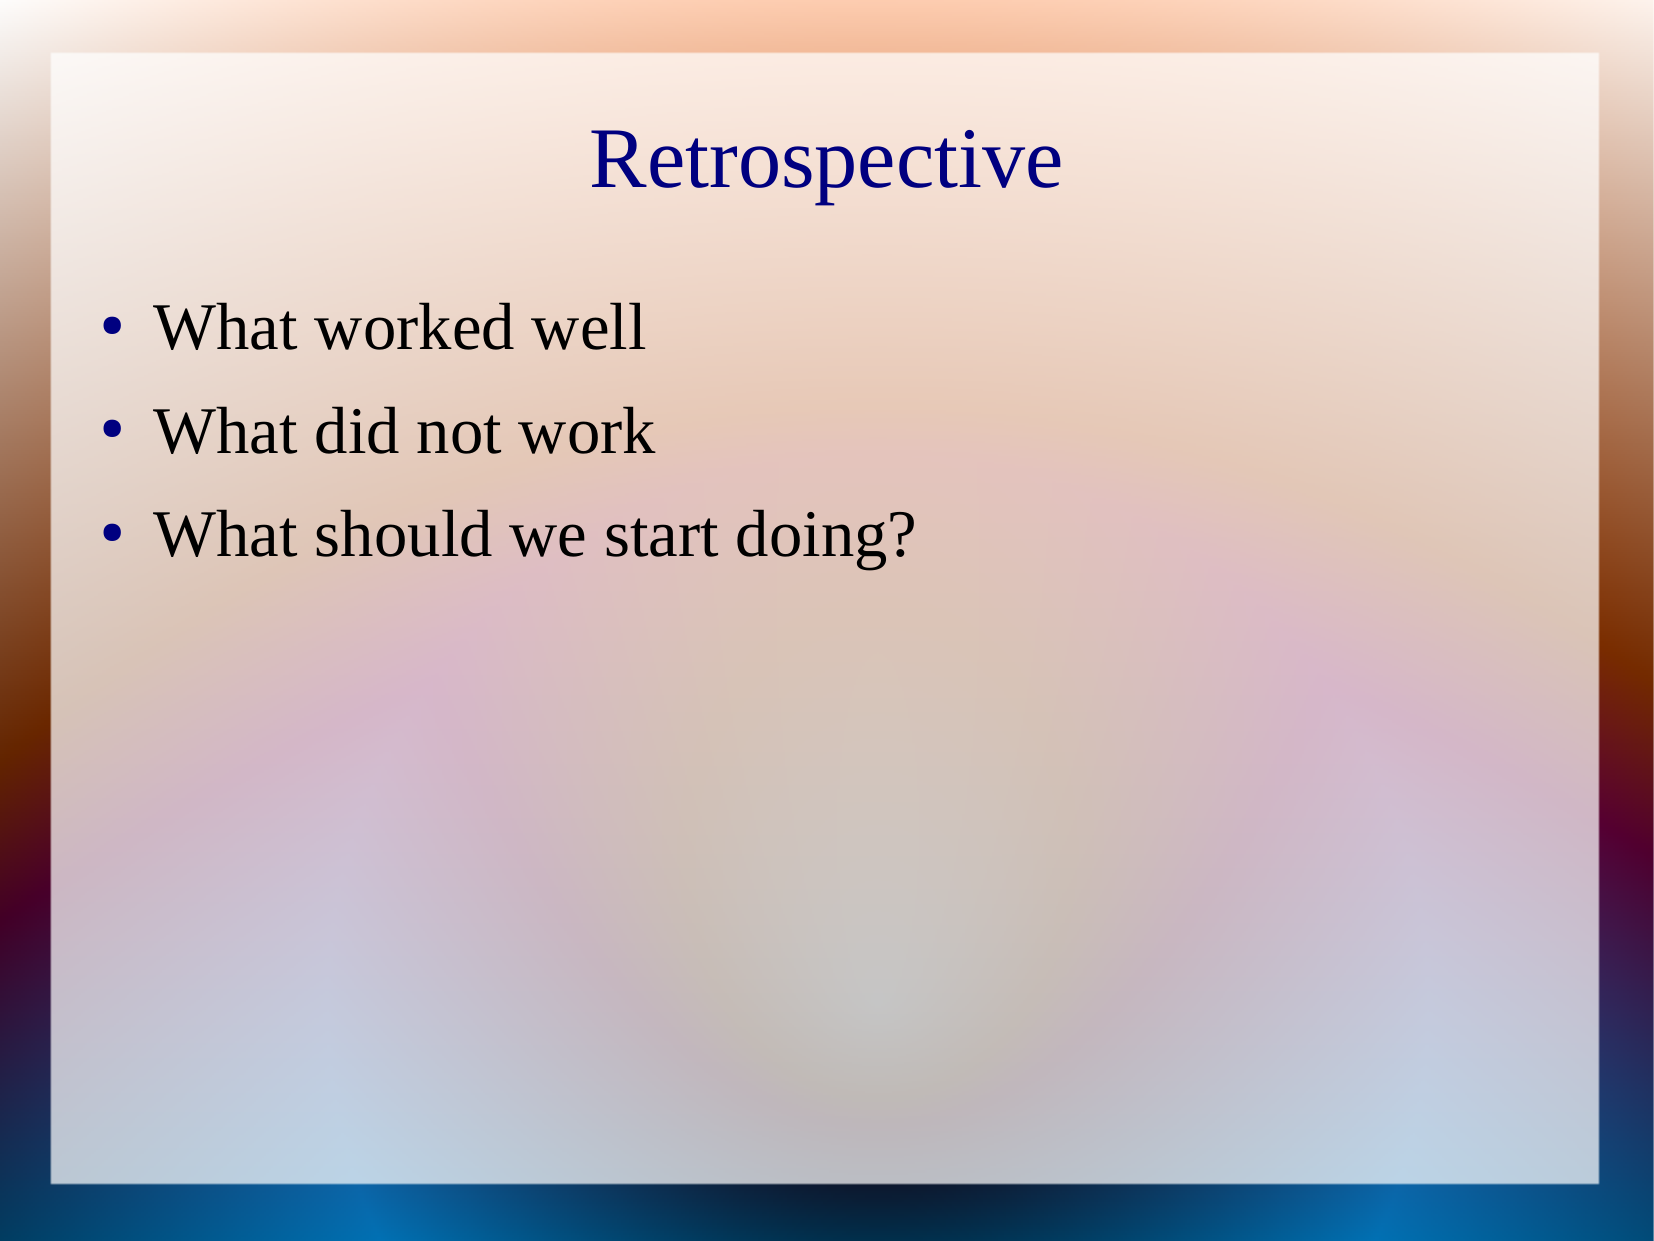

# Retrospective
What worked well
What did not work
What should we start doing?